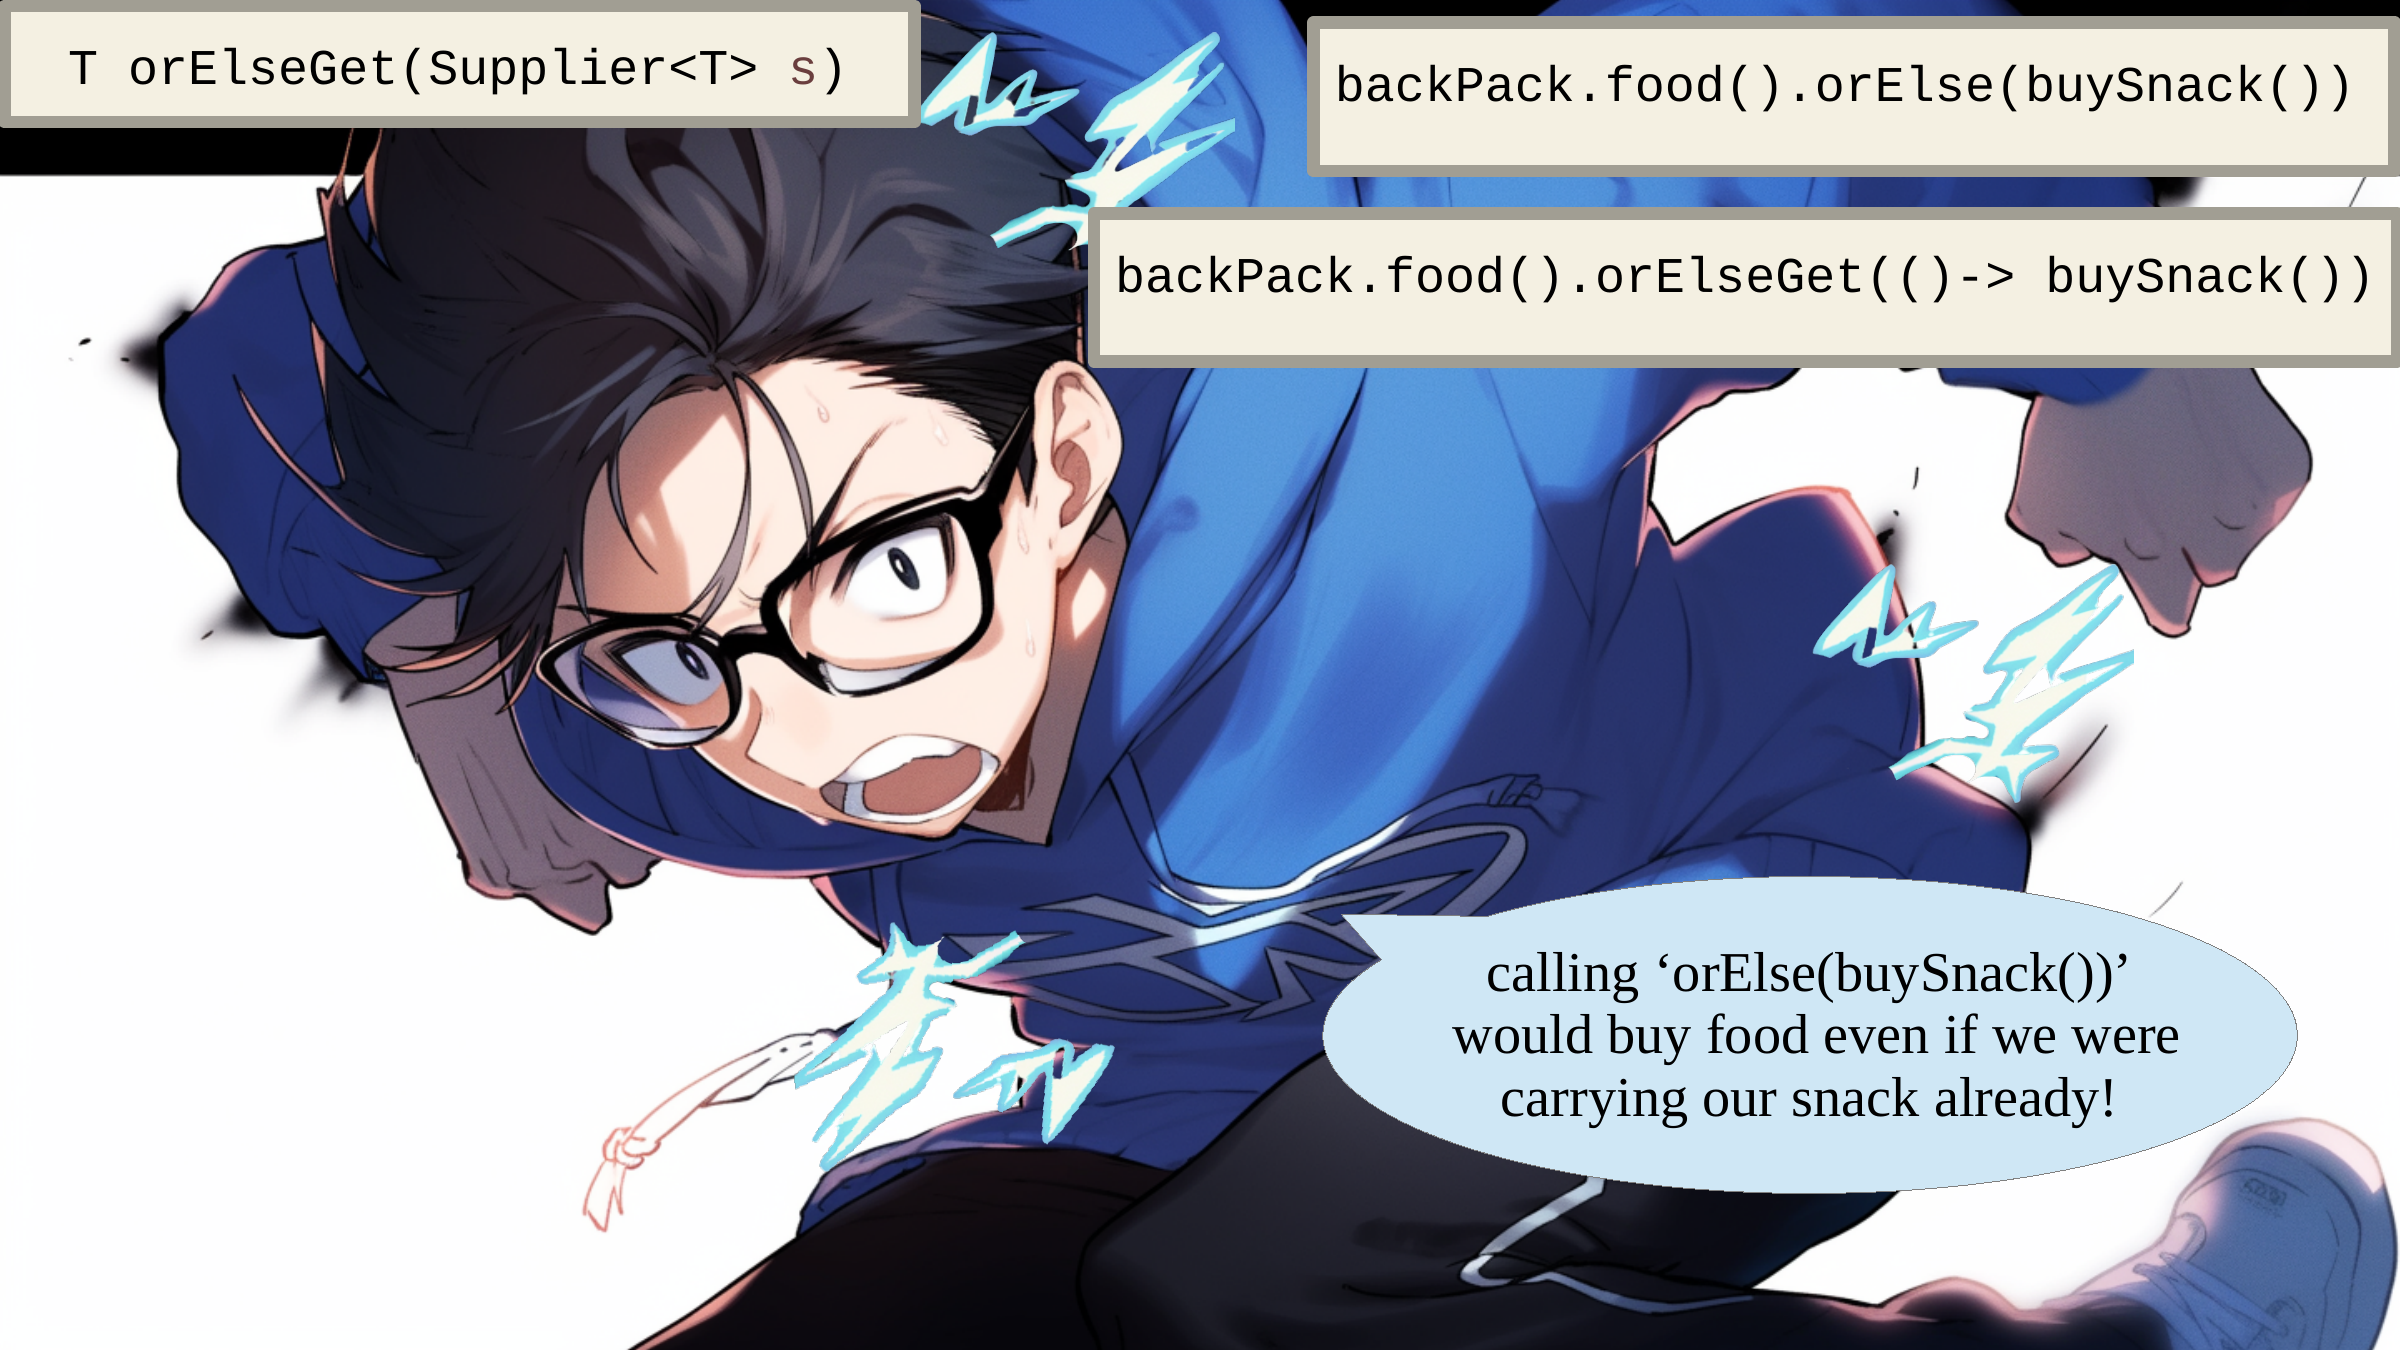

T orElseGet(Supplier<T> s)
backPack.food().orElse(buySnack())
backPack.food().orElseGet(()-> buySnack())
calling ‘orElse(buySnack())’
 would buy food even if we were
carrying our snack already!